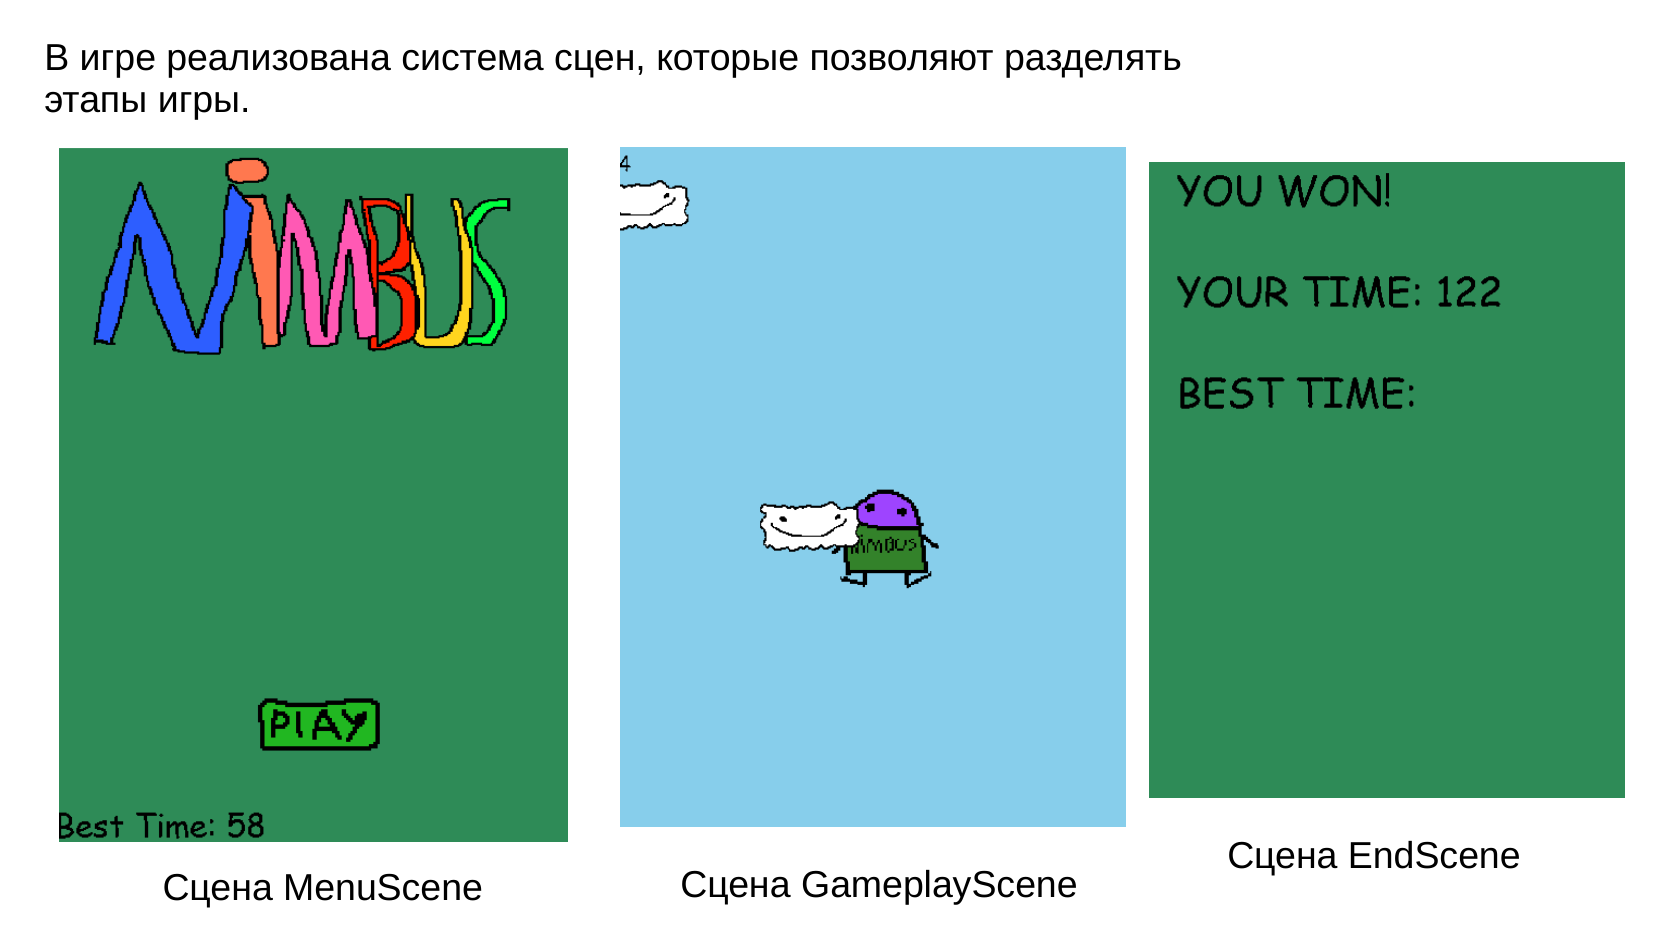

В игре реализована система сцен, которые позволяют разделять
этапы игры.
Сцена EndScene
Сцена GameplayScene
Сцена MenuScene